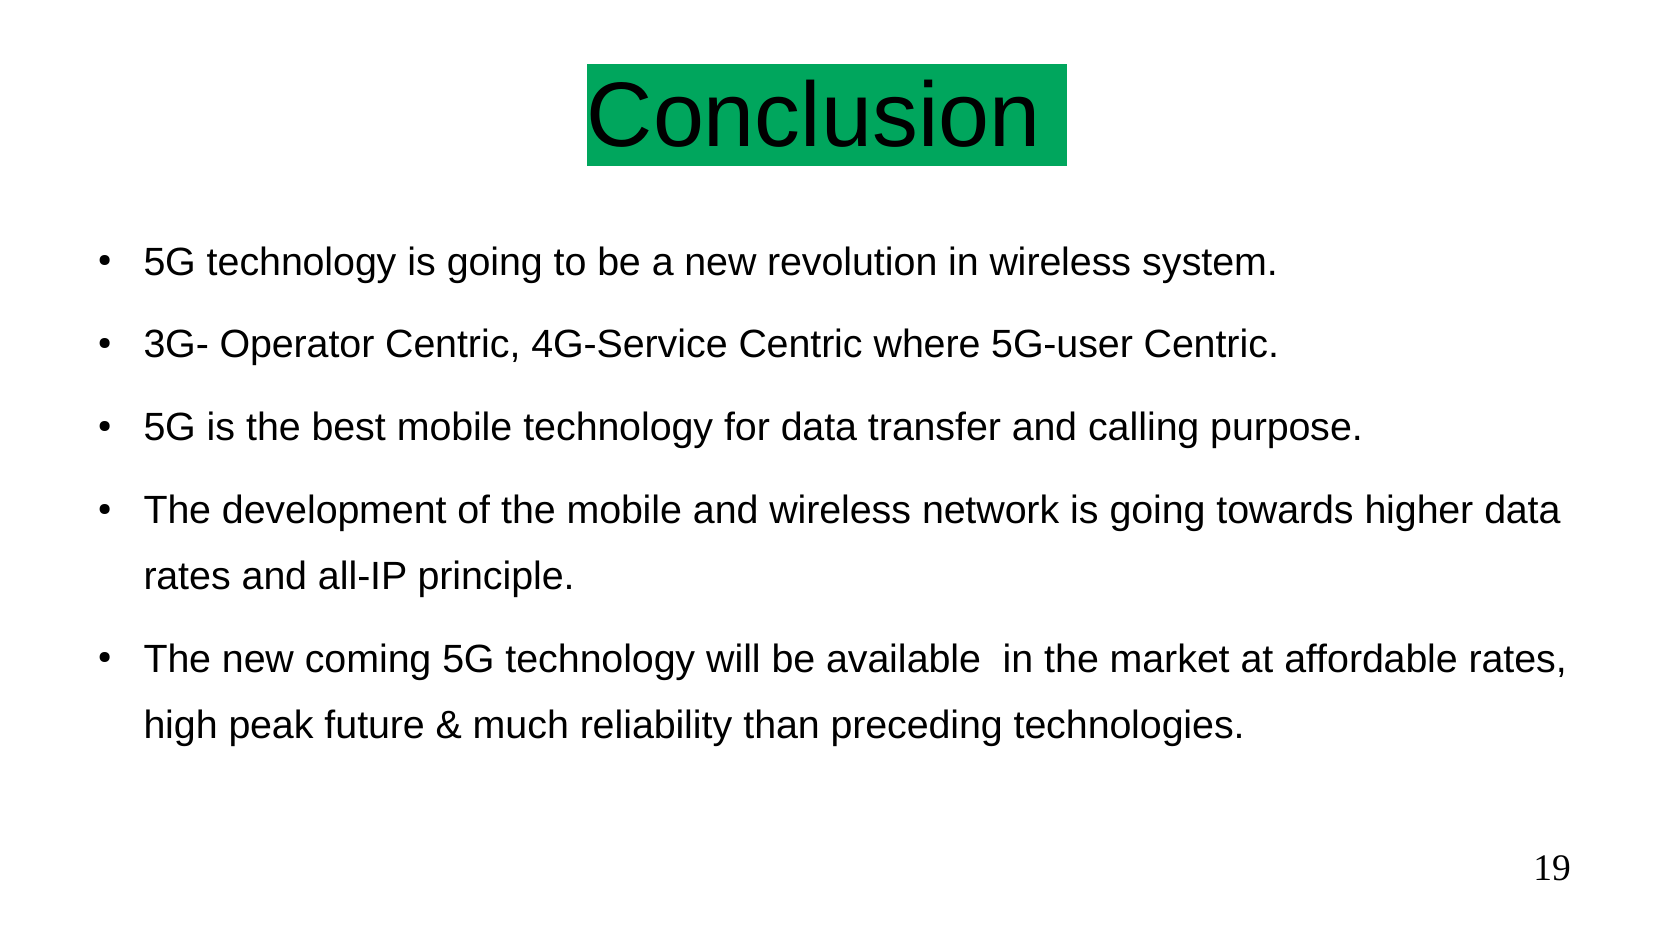

# Conclusion
5G technology is going to be a new revolution in wireless system.
3G- Operator Centric, 4G-Service Centric where 5G-user Centric.
5G is the best mobile technology for data transfer and calling purpose.
The development of the mobile and wireless network is going towards higher data rates and all-IP principle.
The new coming 5G technology will be available in the market at affordable rates, high peak future & much reliability than preceding technologies.
19